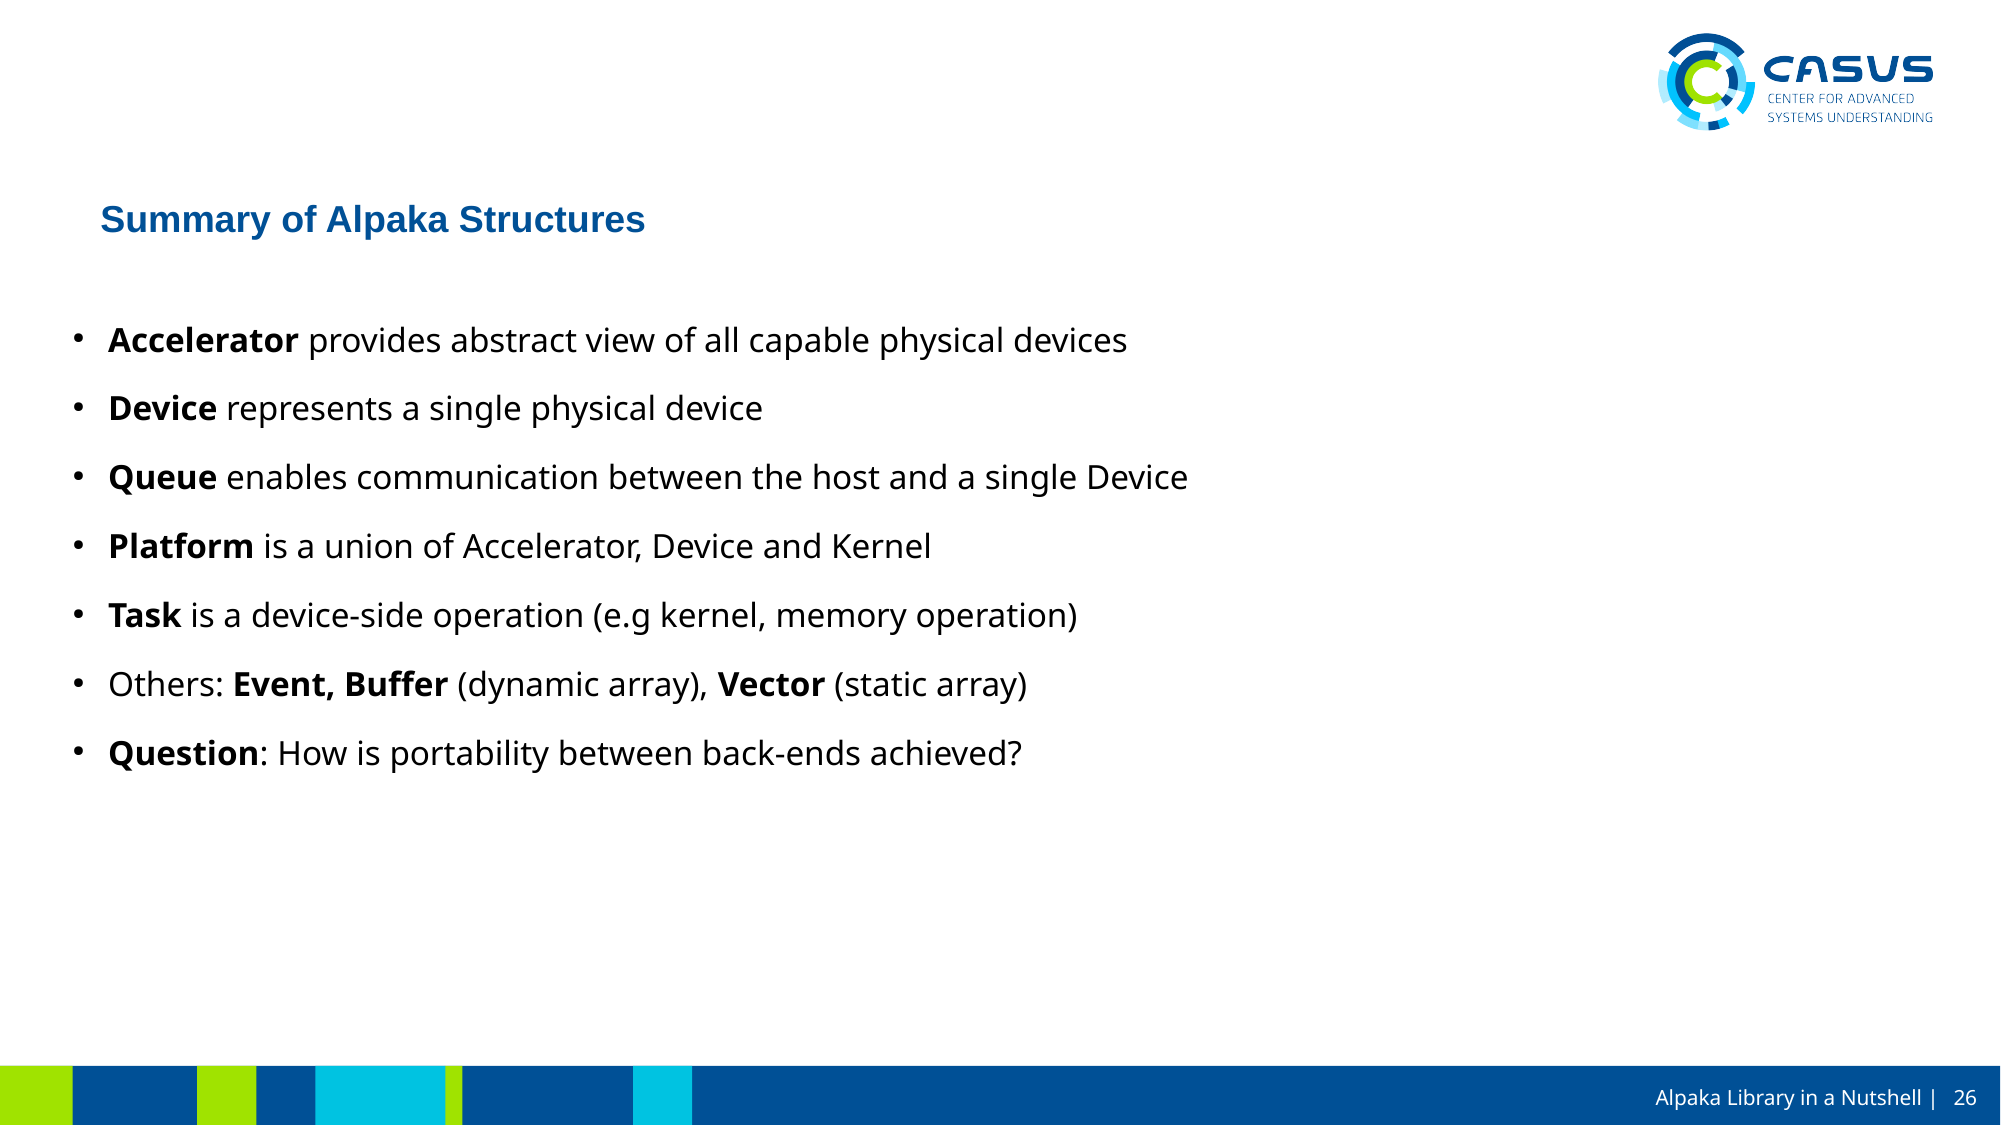

#
Summary of Alpaka Structures
Accelerator provides abstract view of all capable physical devices
Device represents a single physical device
Queue enables communication between the host and a single Device
Platform is a union of Accelerator, Device and Kernel
Task is a device-side operation (e.g kernel, memory operation)
Others: Event, Buffer (dynamic array), Vector (static array)
Question: How is portability between back-ends achieved?
Alpaka Library in a Nutshell
26